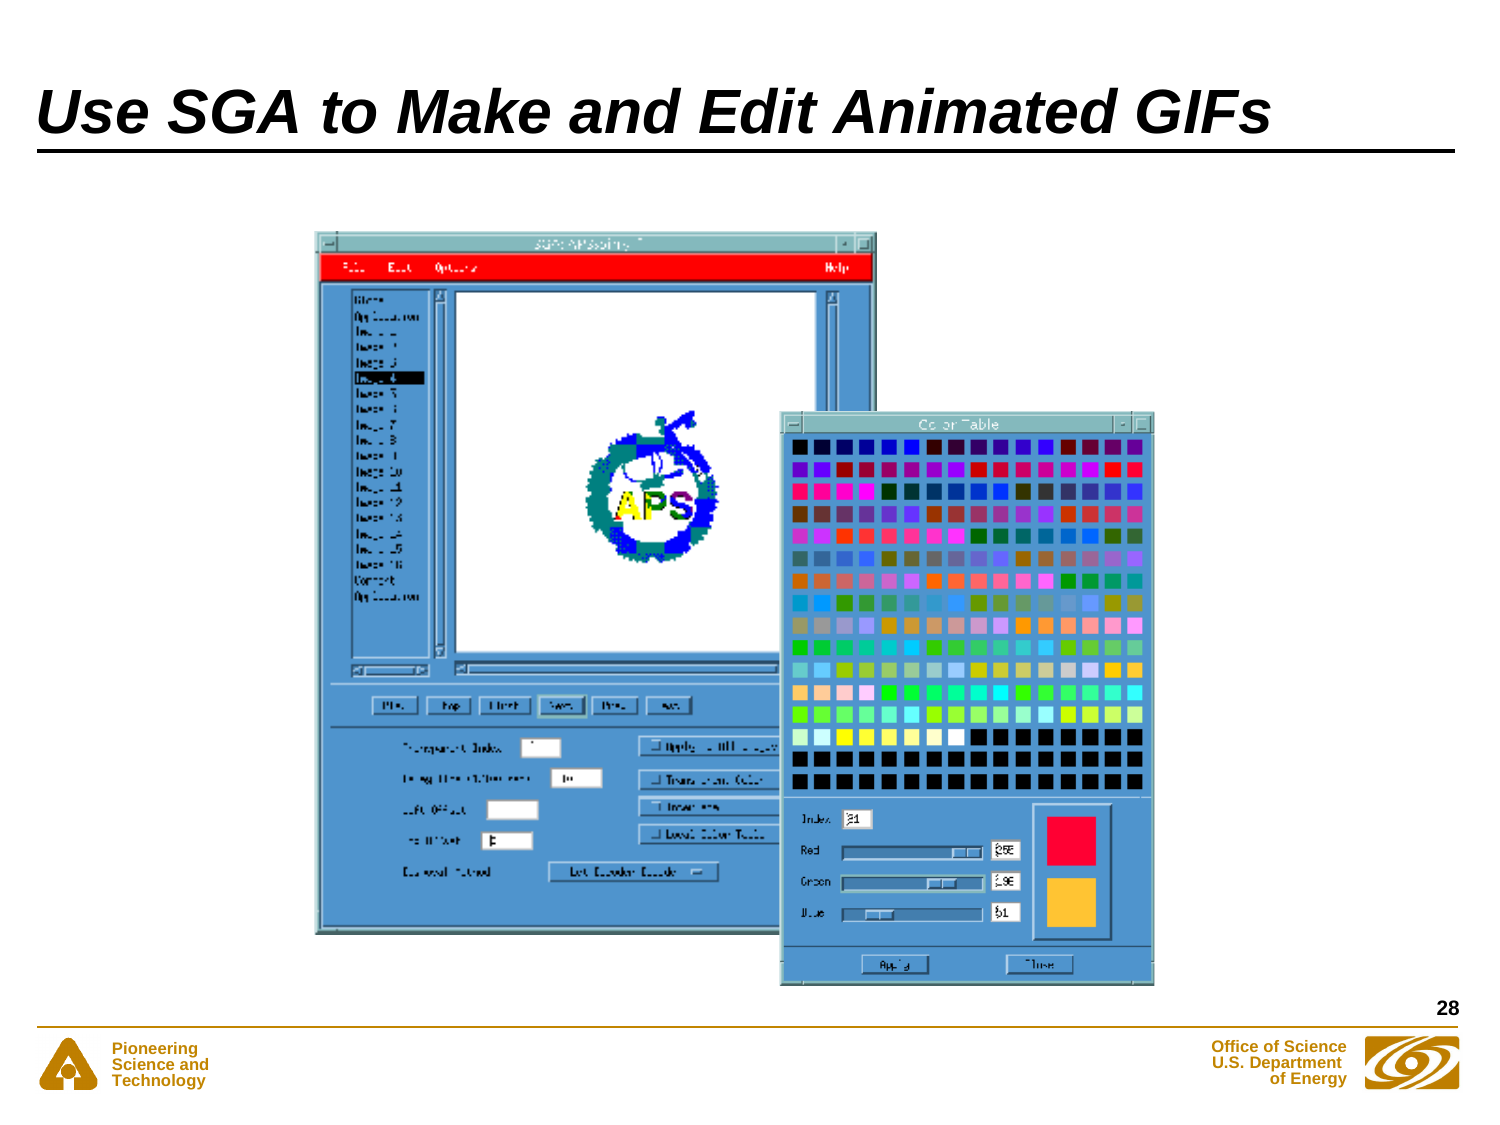

# Use SGA to Make and Edit Animated GIFs
28